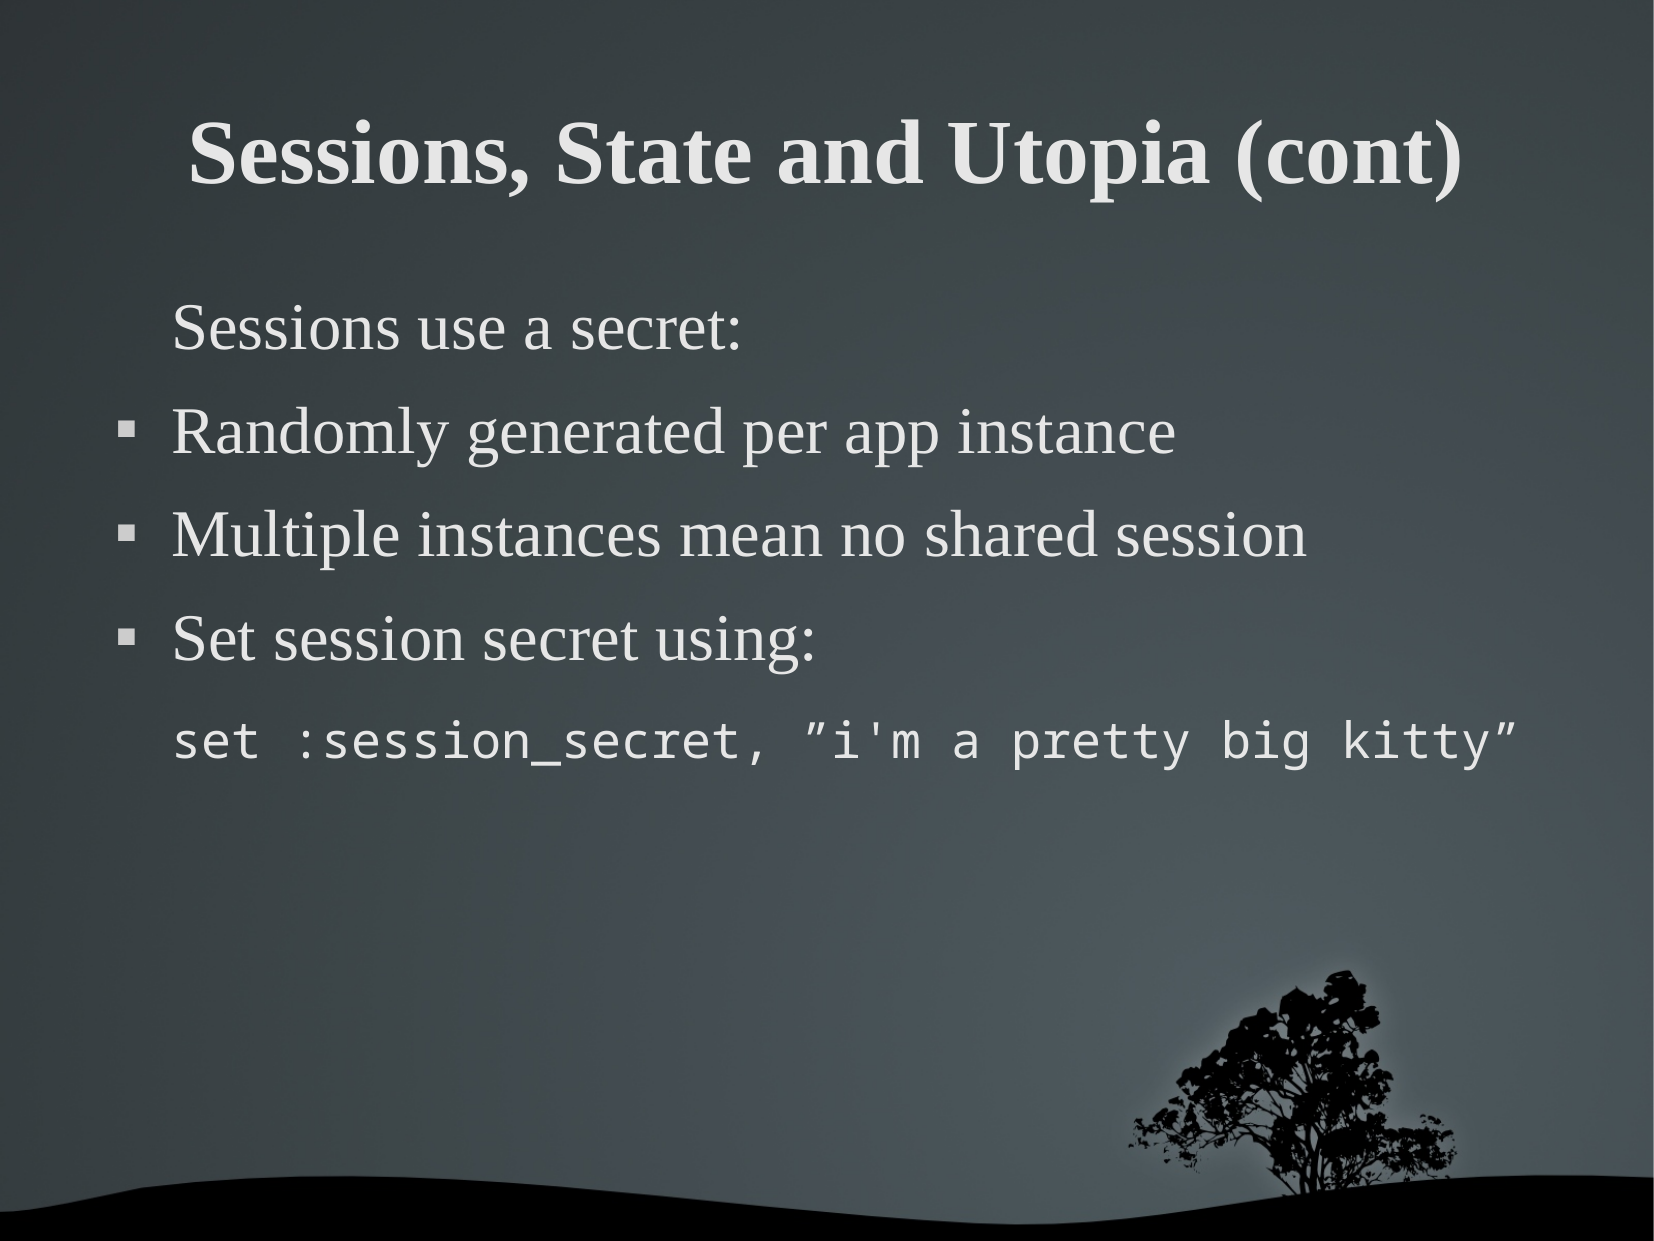

# Sessions, State and Utopia (cont)
Sessions use a secret:
Randomly generated per app instance
Multiple instances mean no shared session
Set session secret using:
set :session_secret, ”i'm a pretty big kitty”